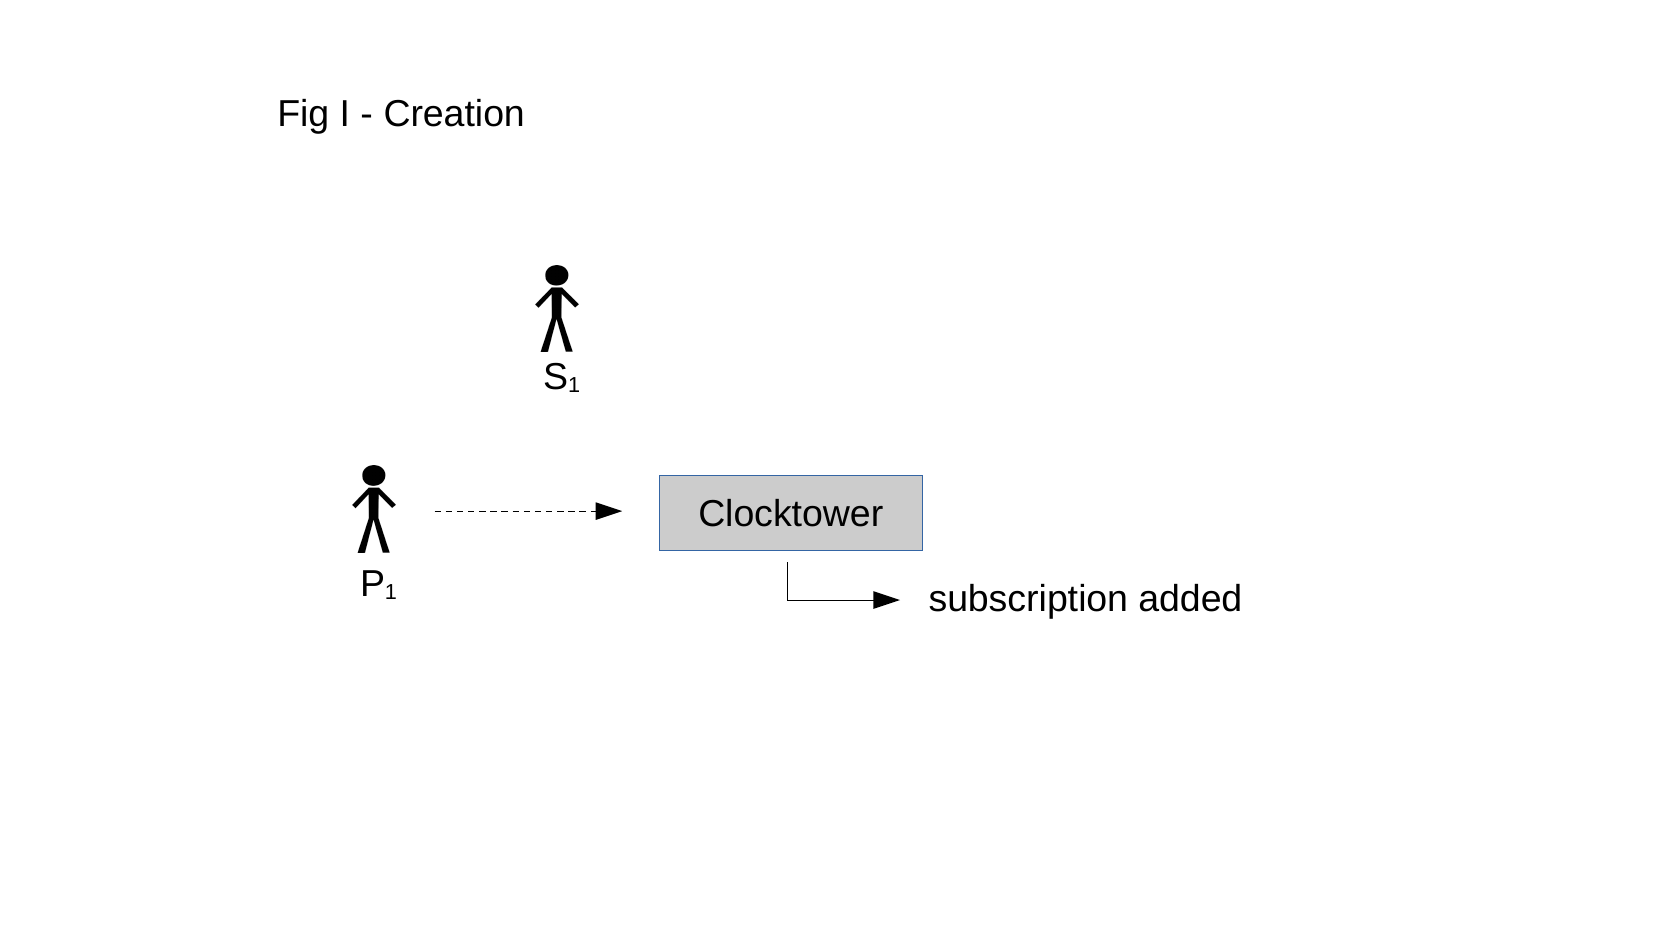

Fig I - Creation
S1
Clocktower
P1
subscription added